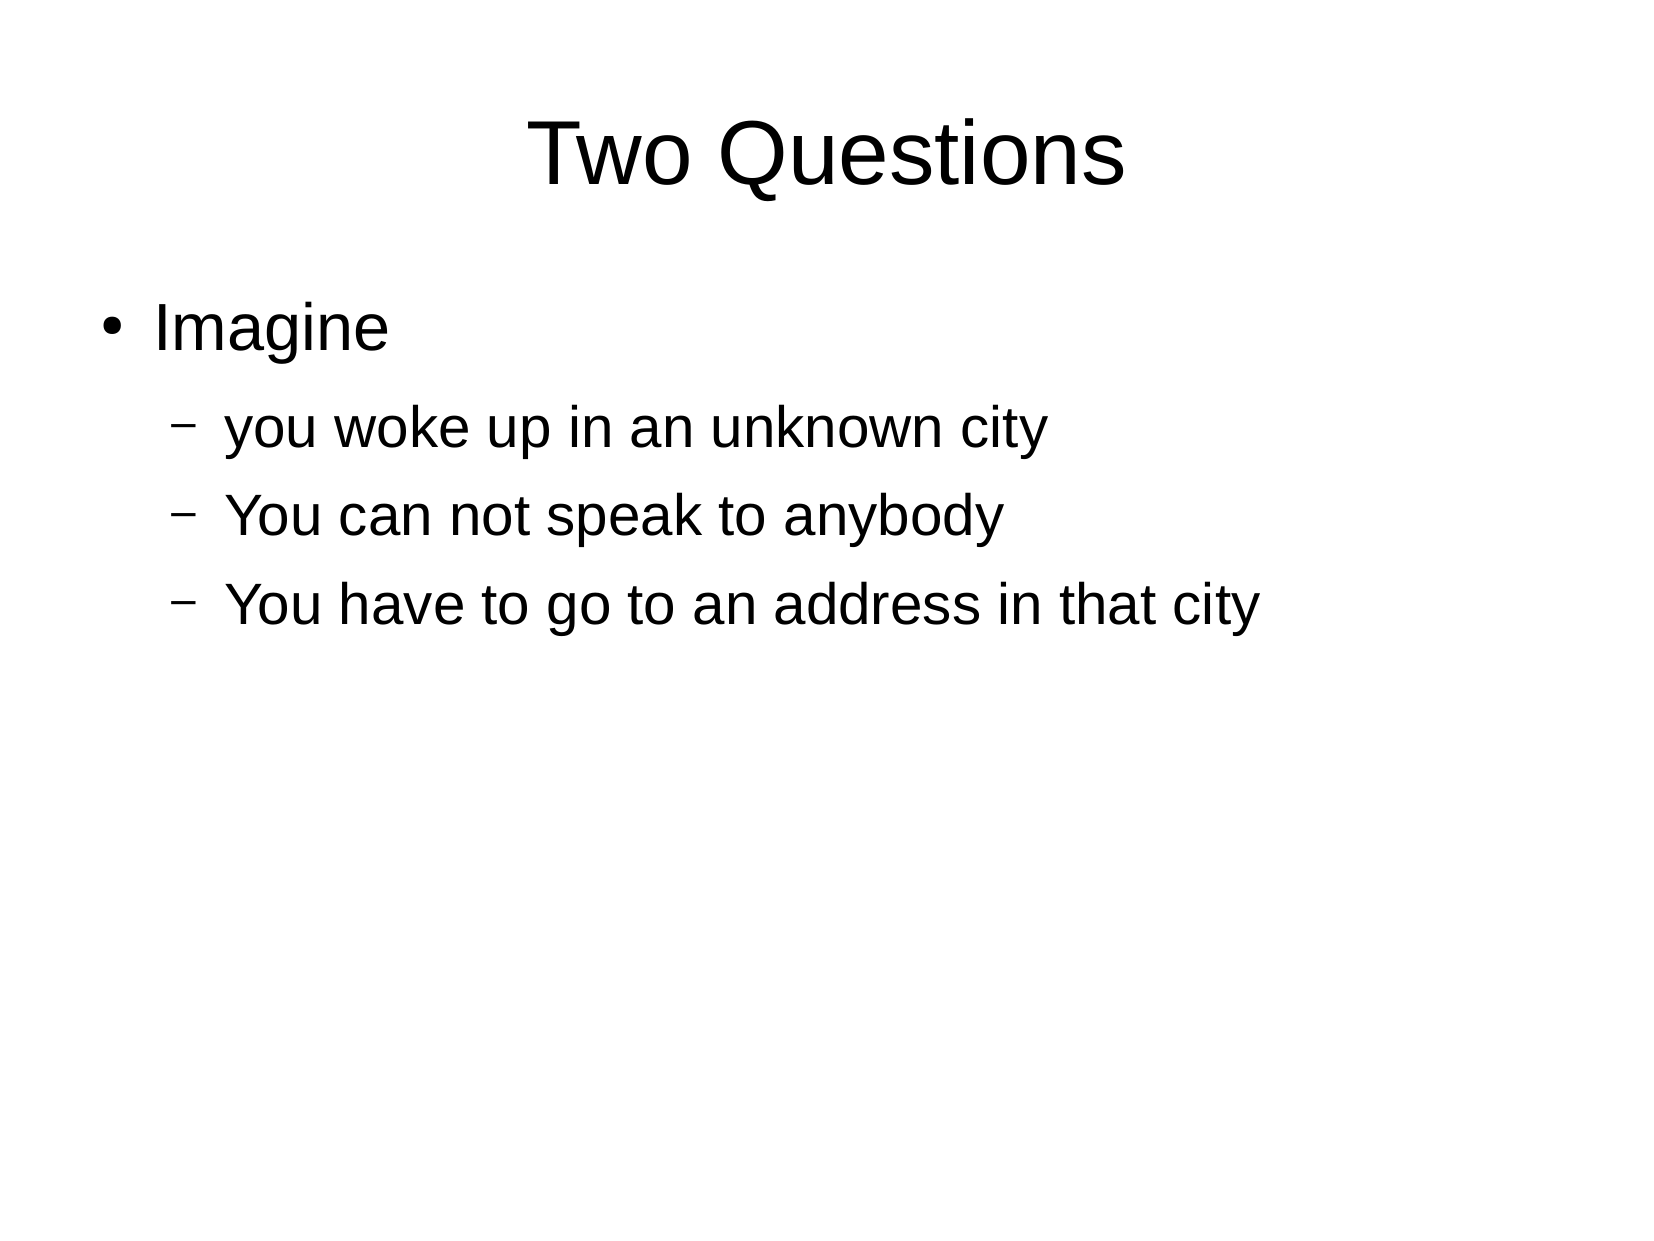

# Two Questions
Imagine
you woke up in an unknown city
You can not speak to anybody
You have to go to an address in that city